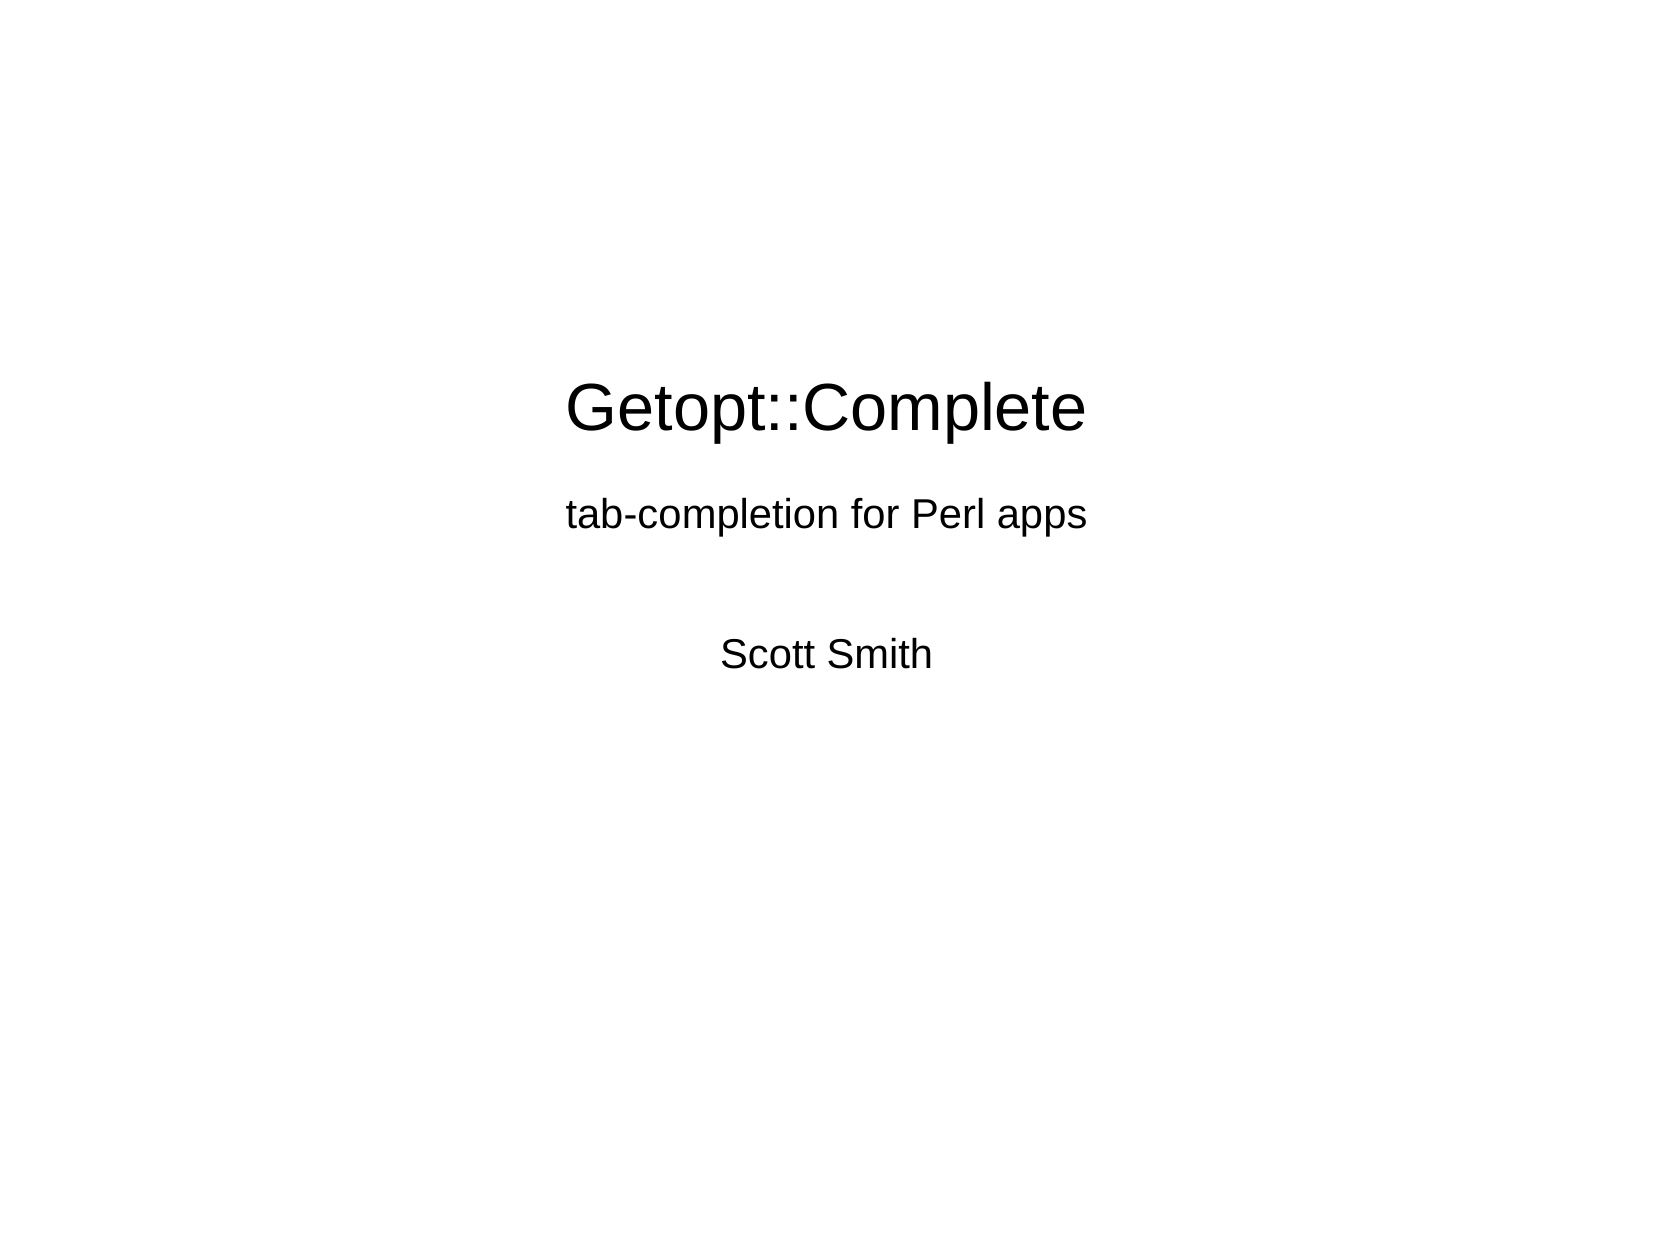

# Getopt::Complete
tab-completion for Perl apps
Scott Smith